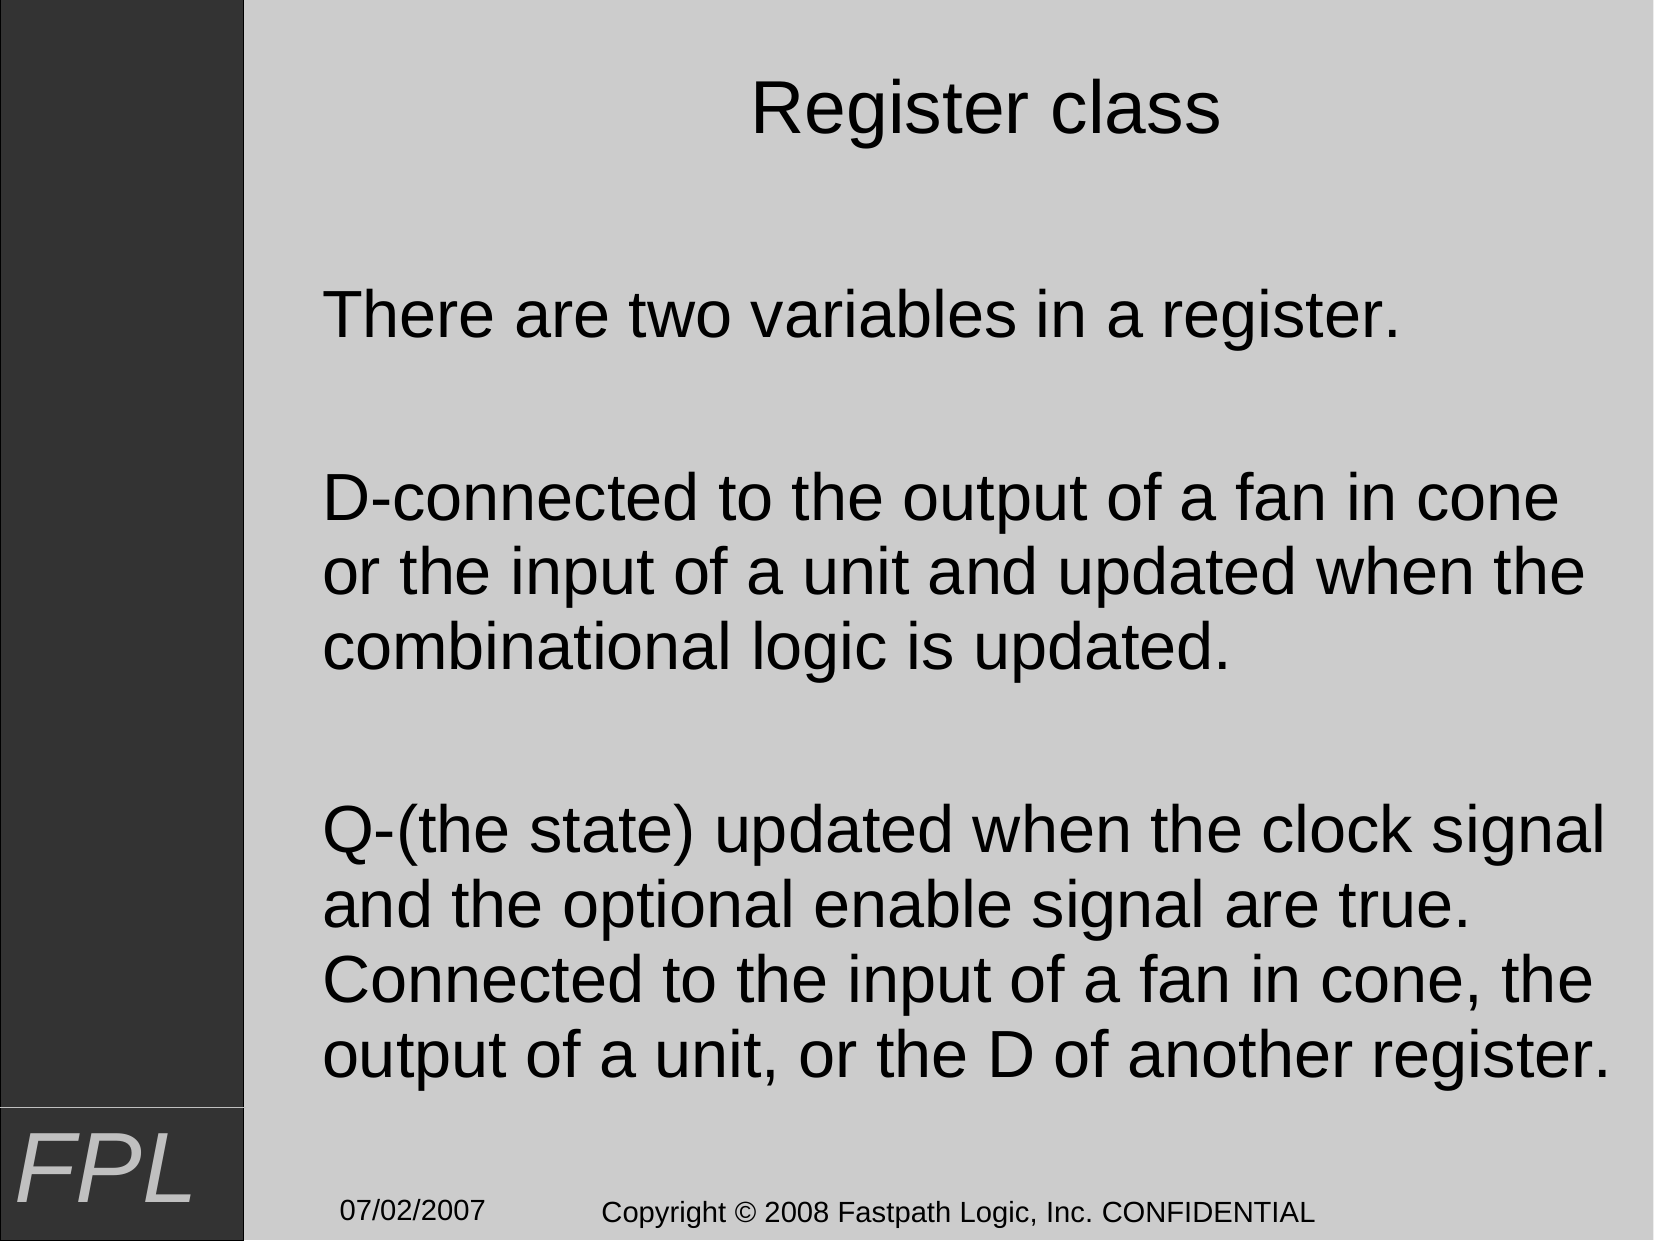

# Register class
There are two variables in a register.
D-connected to the output of a fan in cone or the input of a unit and updated when the combinational logic is updated.
Q-(the state) updated when the clock signal and the optional enable signal are true. Connected to the input of a fan in cone, the output of a unit, or the D of another register.
07/02/2007
© 2007 FASTPATH LOGIC INC.